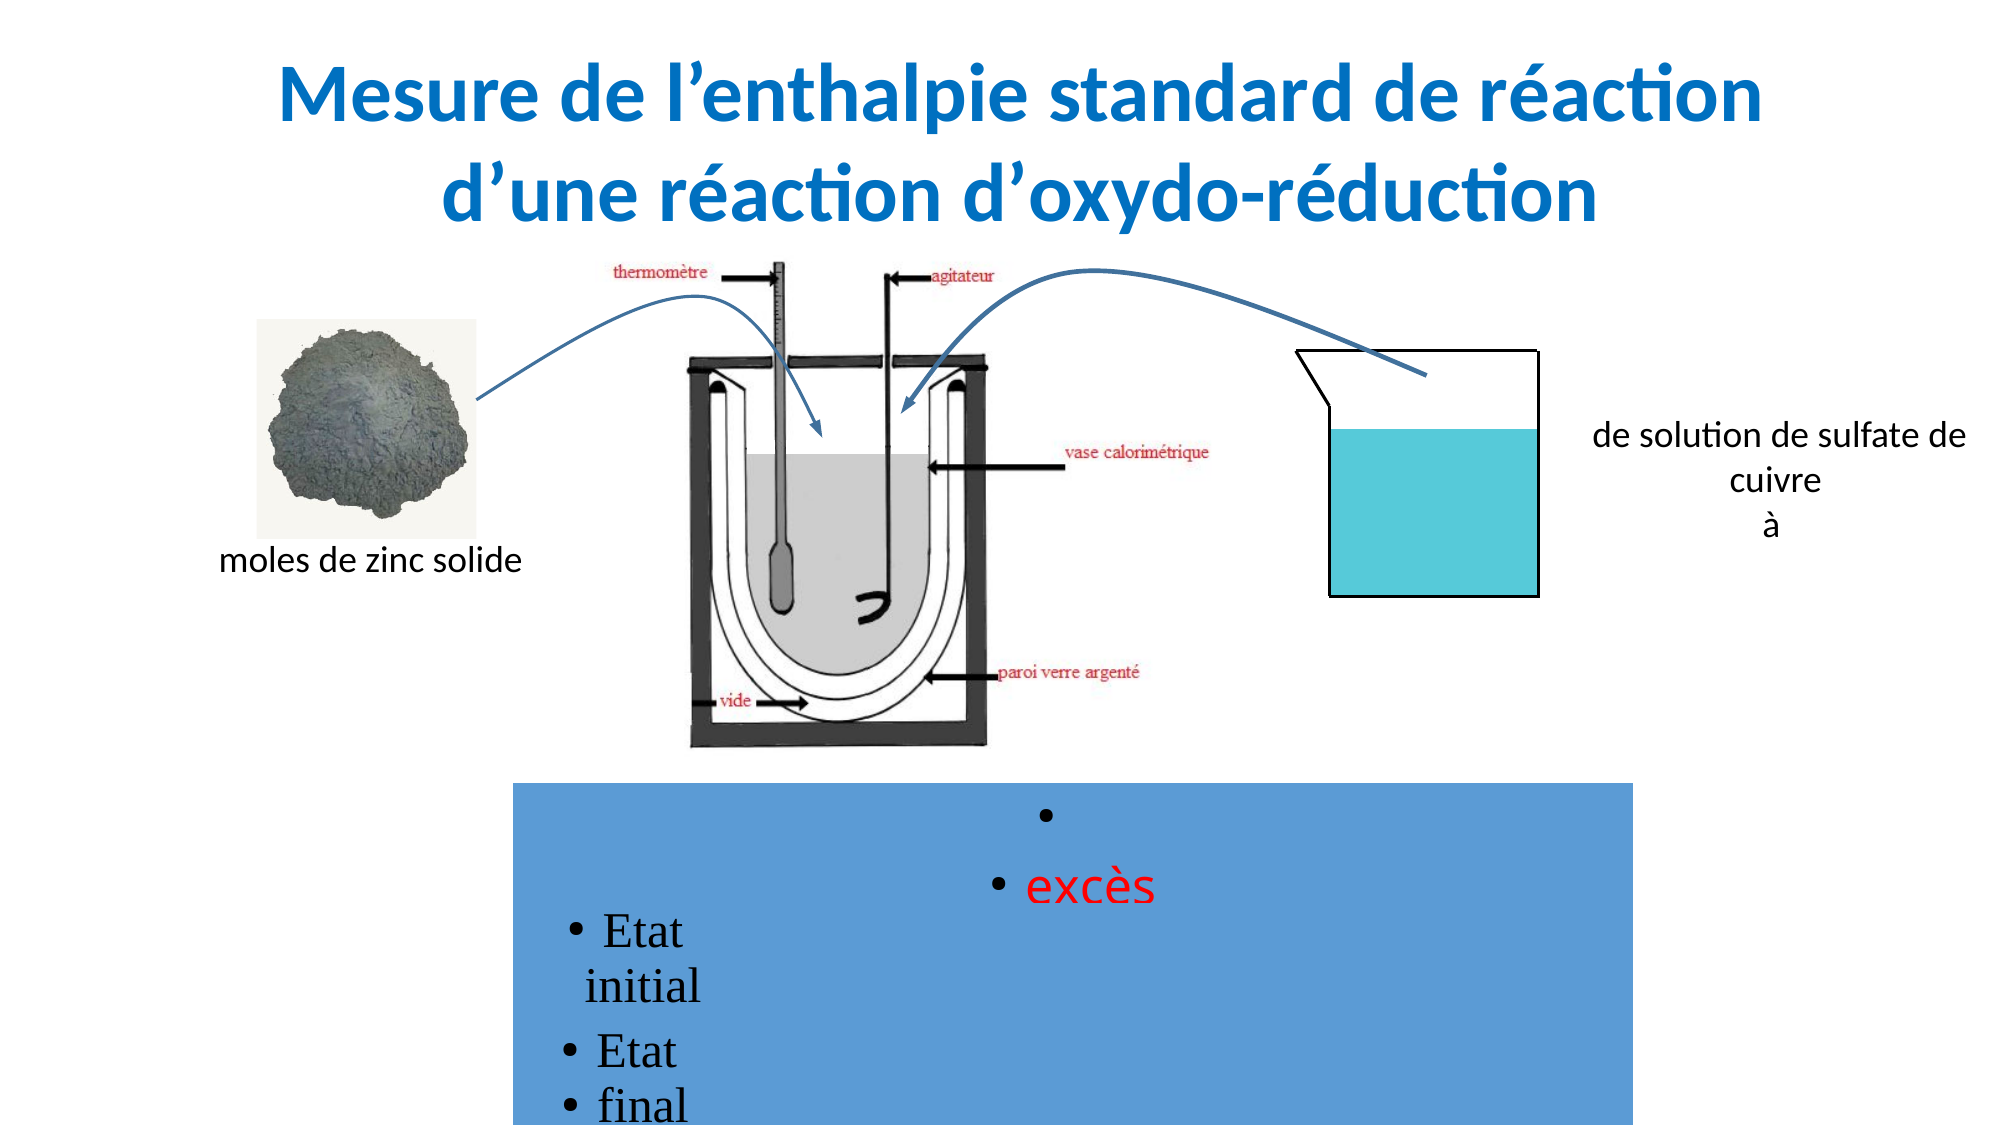

Mesure de l’enthalpie standard de réaction d’une réaction d’oxydo-réduction
 de solution de sulfate de cuivre
à
 moles de zinc solide
| | | excès | | |
| --- | --- | --- | --- | --- |
| Etat initial | | | | |
| Etat final | | | | |